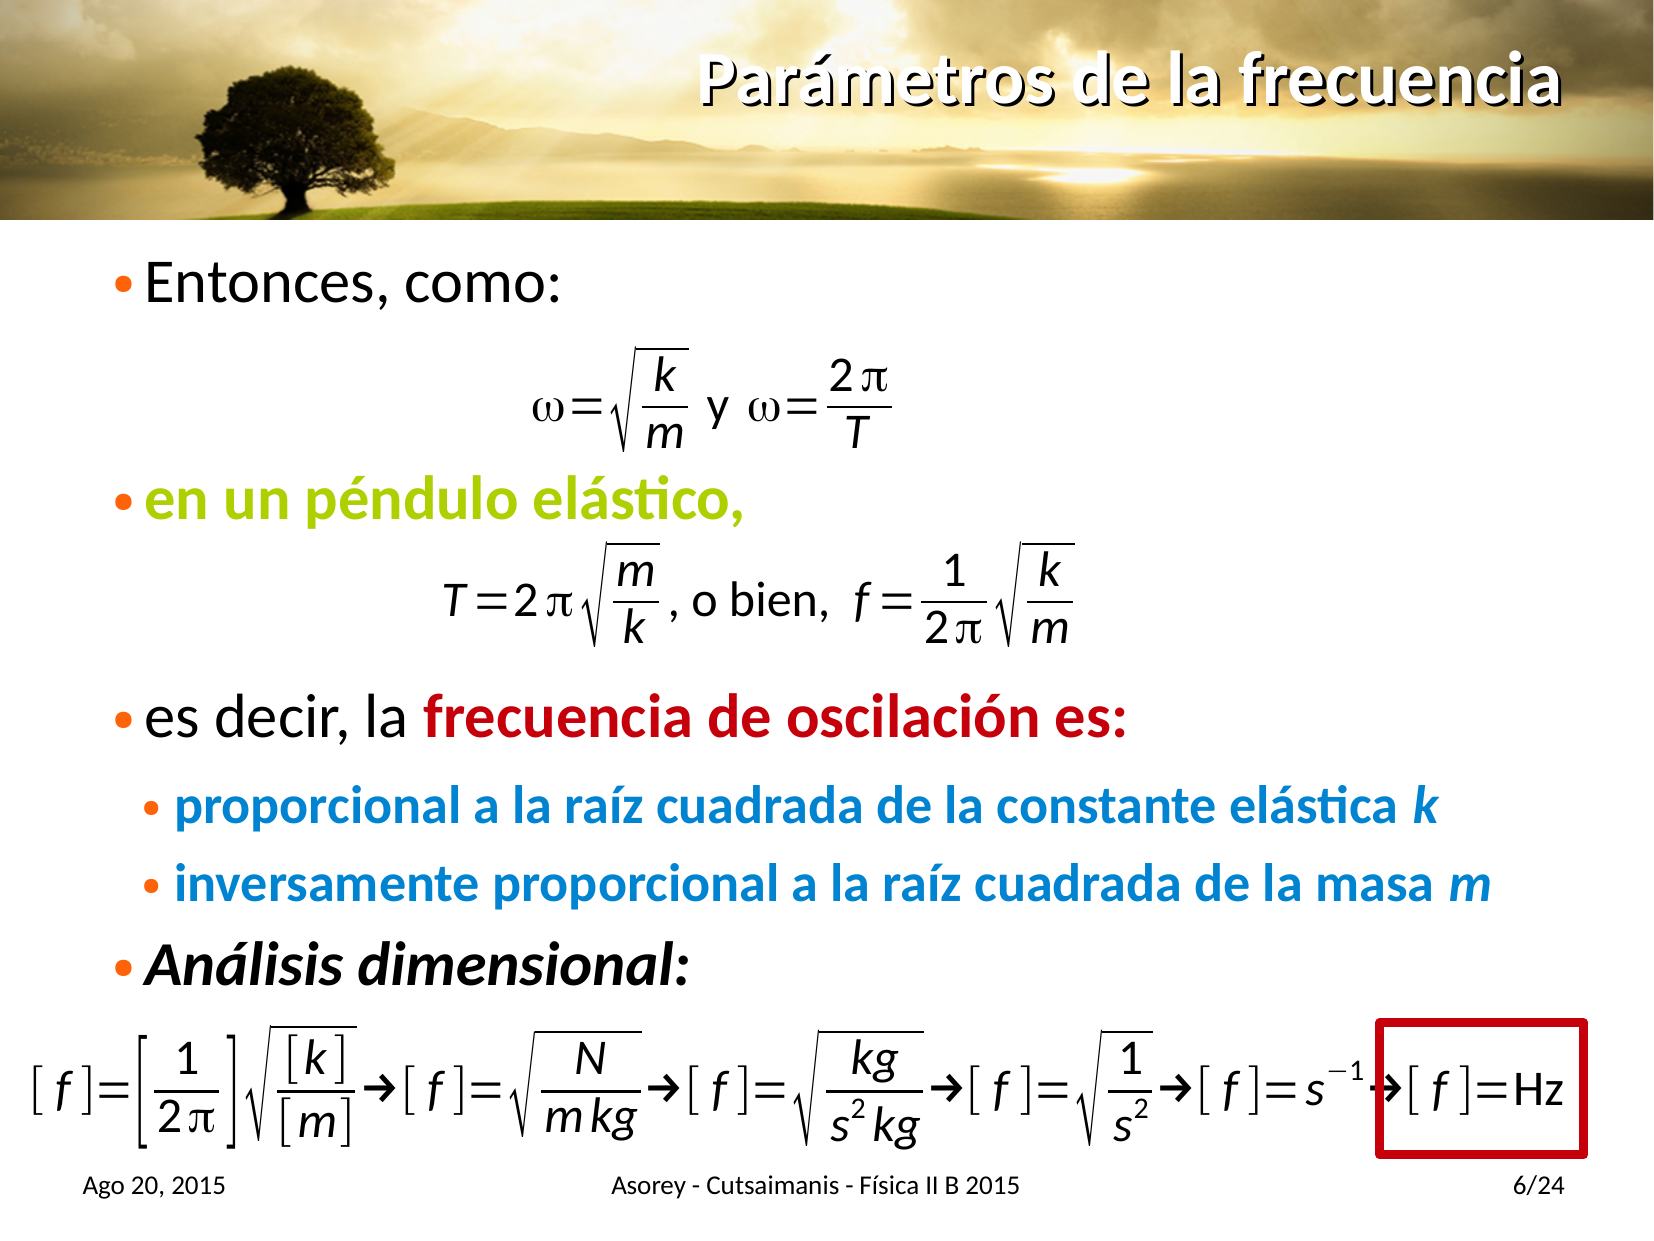

# Parámetros de la frecuencia
Entonces, como:
en un péndulo elástico,
es decir, la frecuencia de oscilación es:
proporcional a la raíz cuadrada de la constante elástica k
inversamente proporcional a la raíz cuadrada de la masa m
Análisis dimensional:
Ago 20, 2015
Asorey - Cutsaimanis - Física II B 2015
6